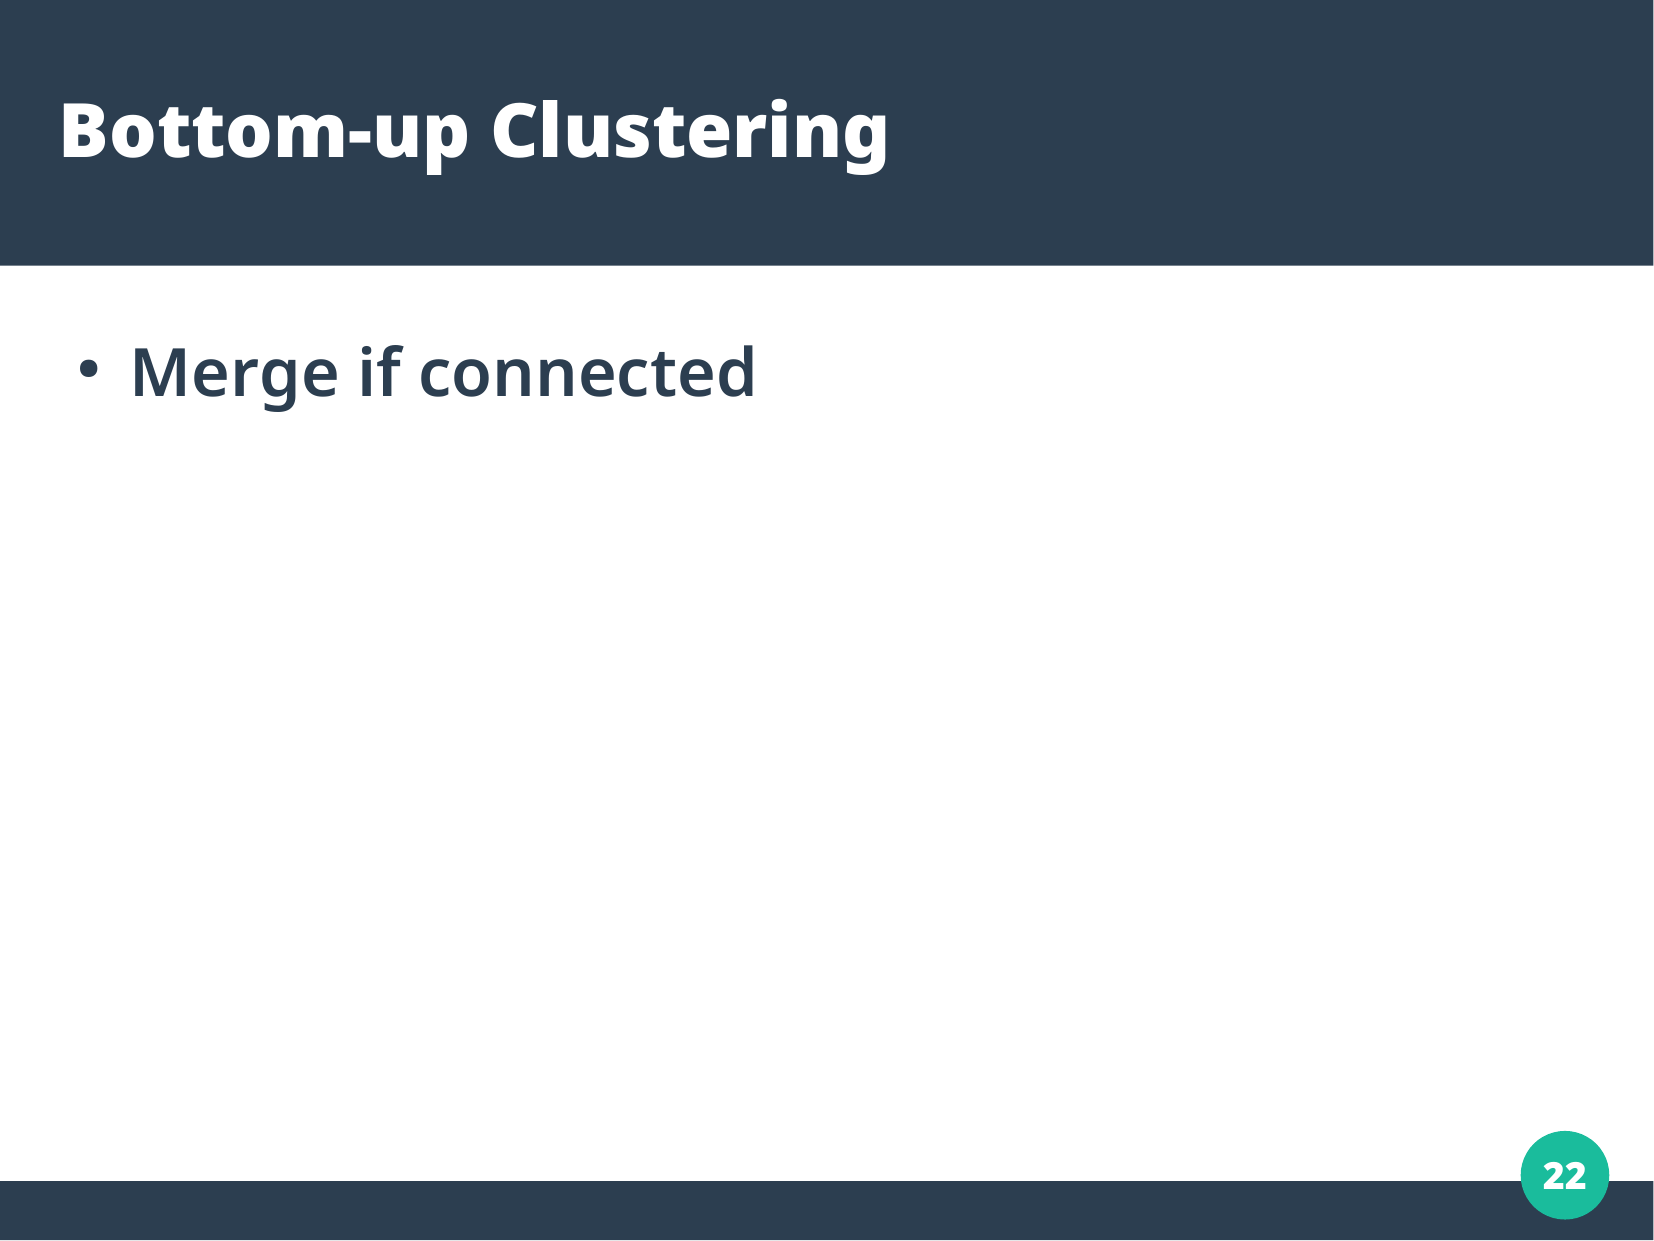

# Bottom-up Clustering
Merge if connected
22